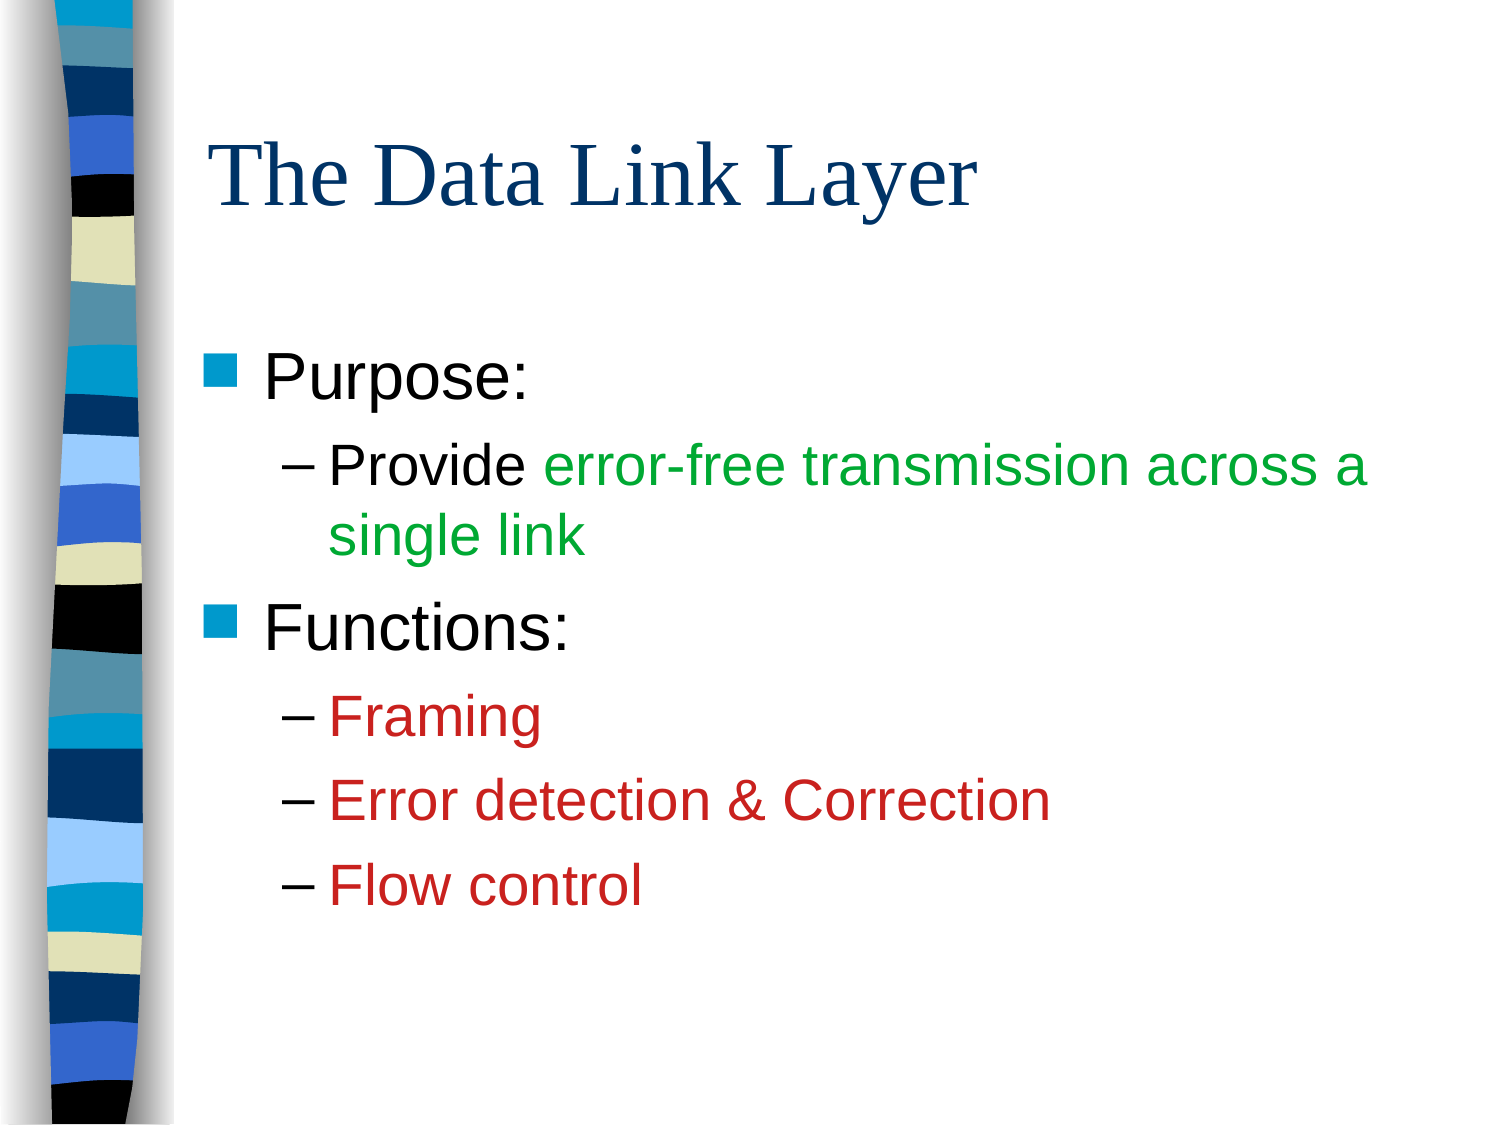

# The Data Link Layer
Purpose:
Provide error-free transmission across a single link
Functions:
Framing
Error detection & Correction
Flow control